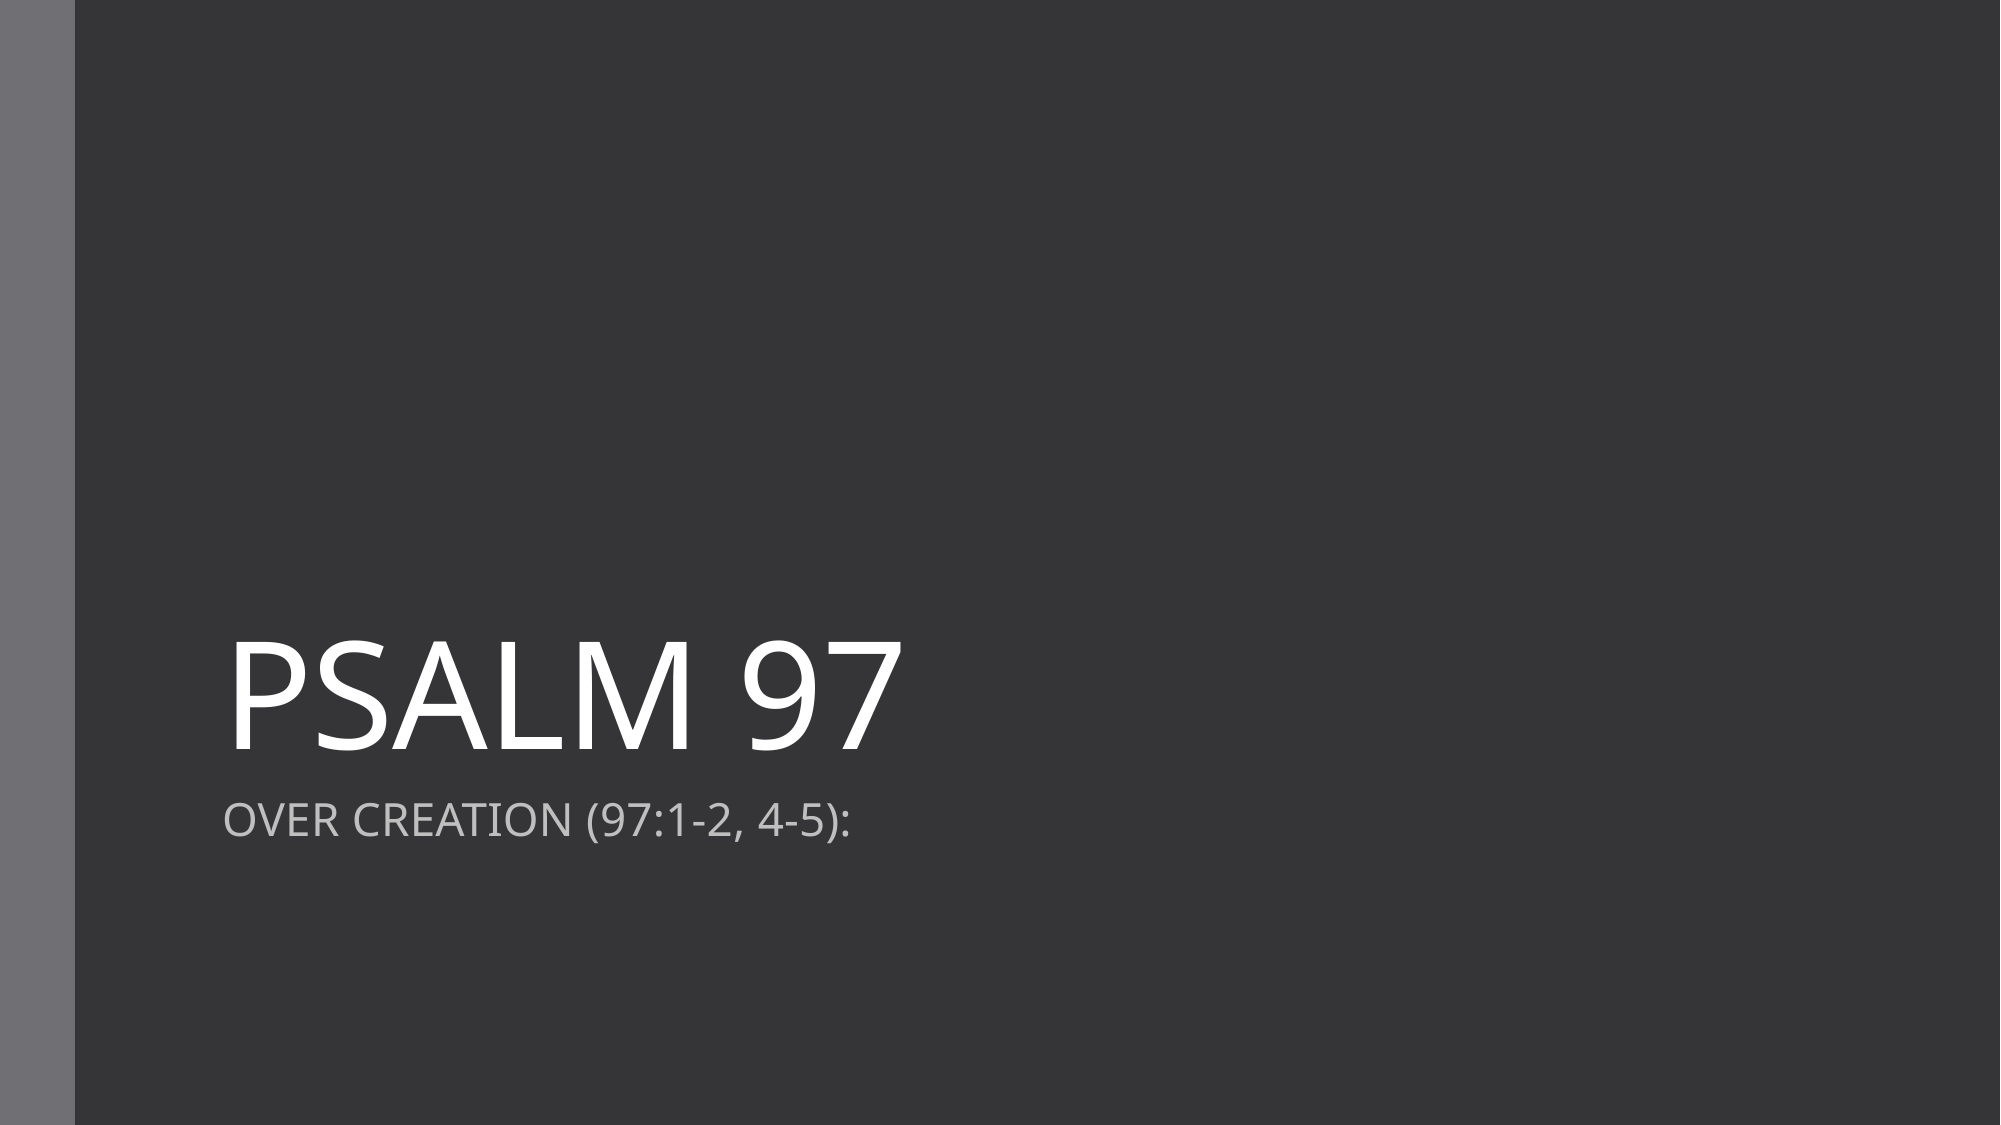

# PSALM 97
OVER CREATION (97:1-2, 4-5):